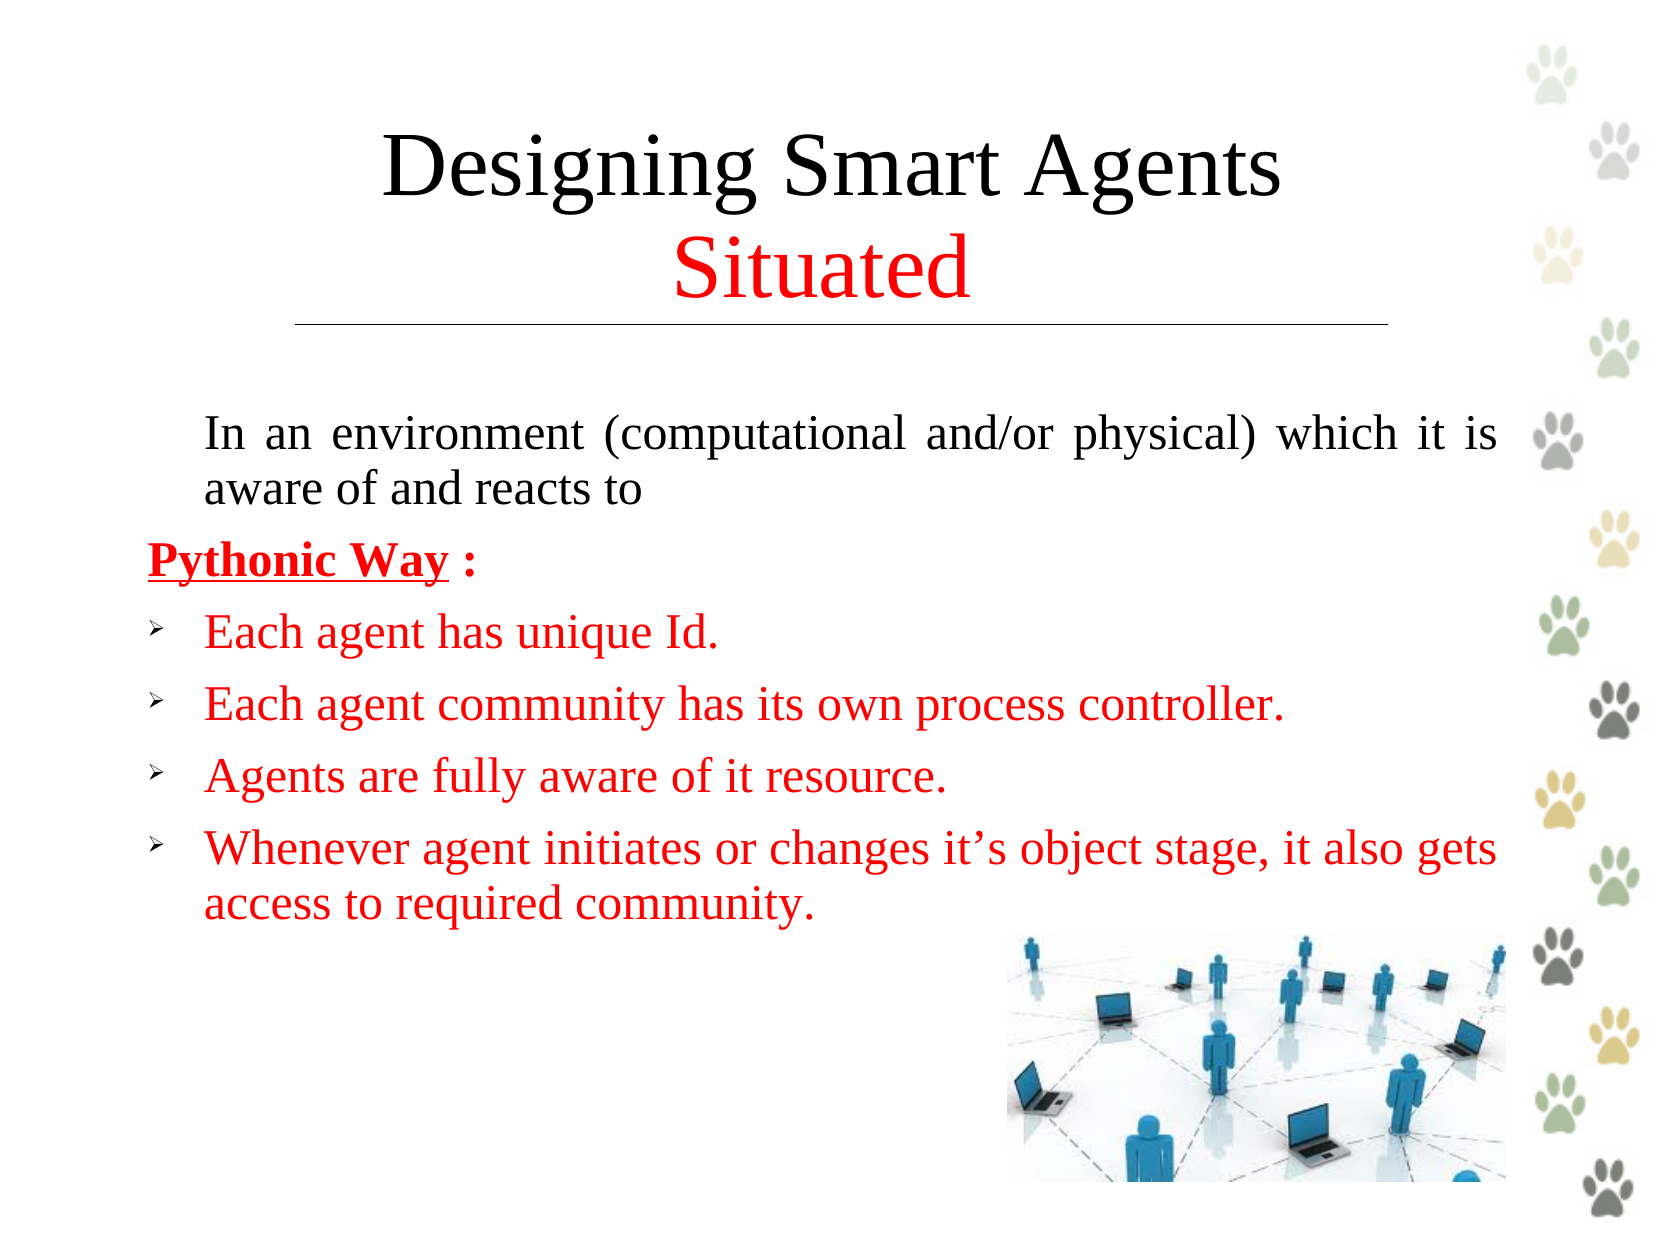

# Designing Smart Agents Situated
In an environment (computational and/or physical) which it is aware of and reacts to
Pythonic Way :
Each agent has unique Id.
Each agent community has its own process controller.
Agents are fully aware of it resource.
Whenever agent initiates or changes it’s object stage, it also gets access to required community.